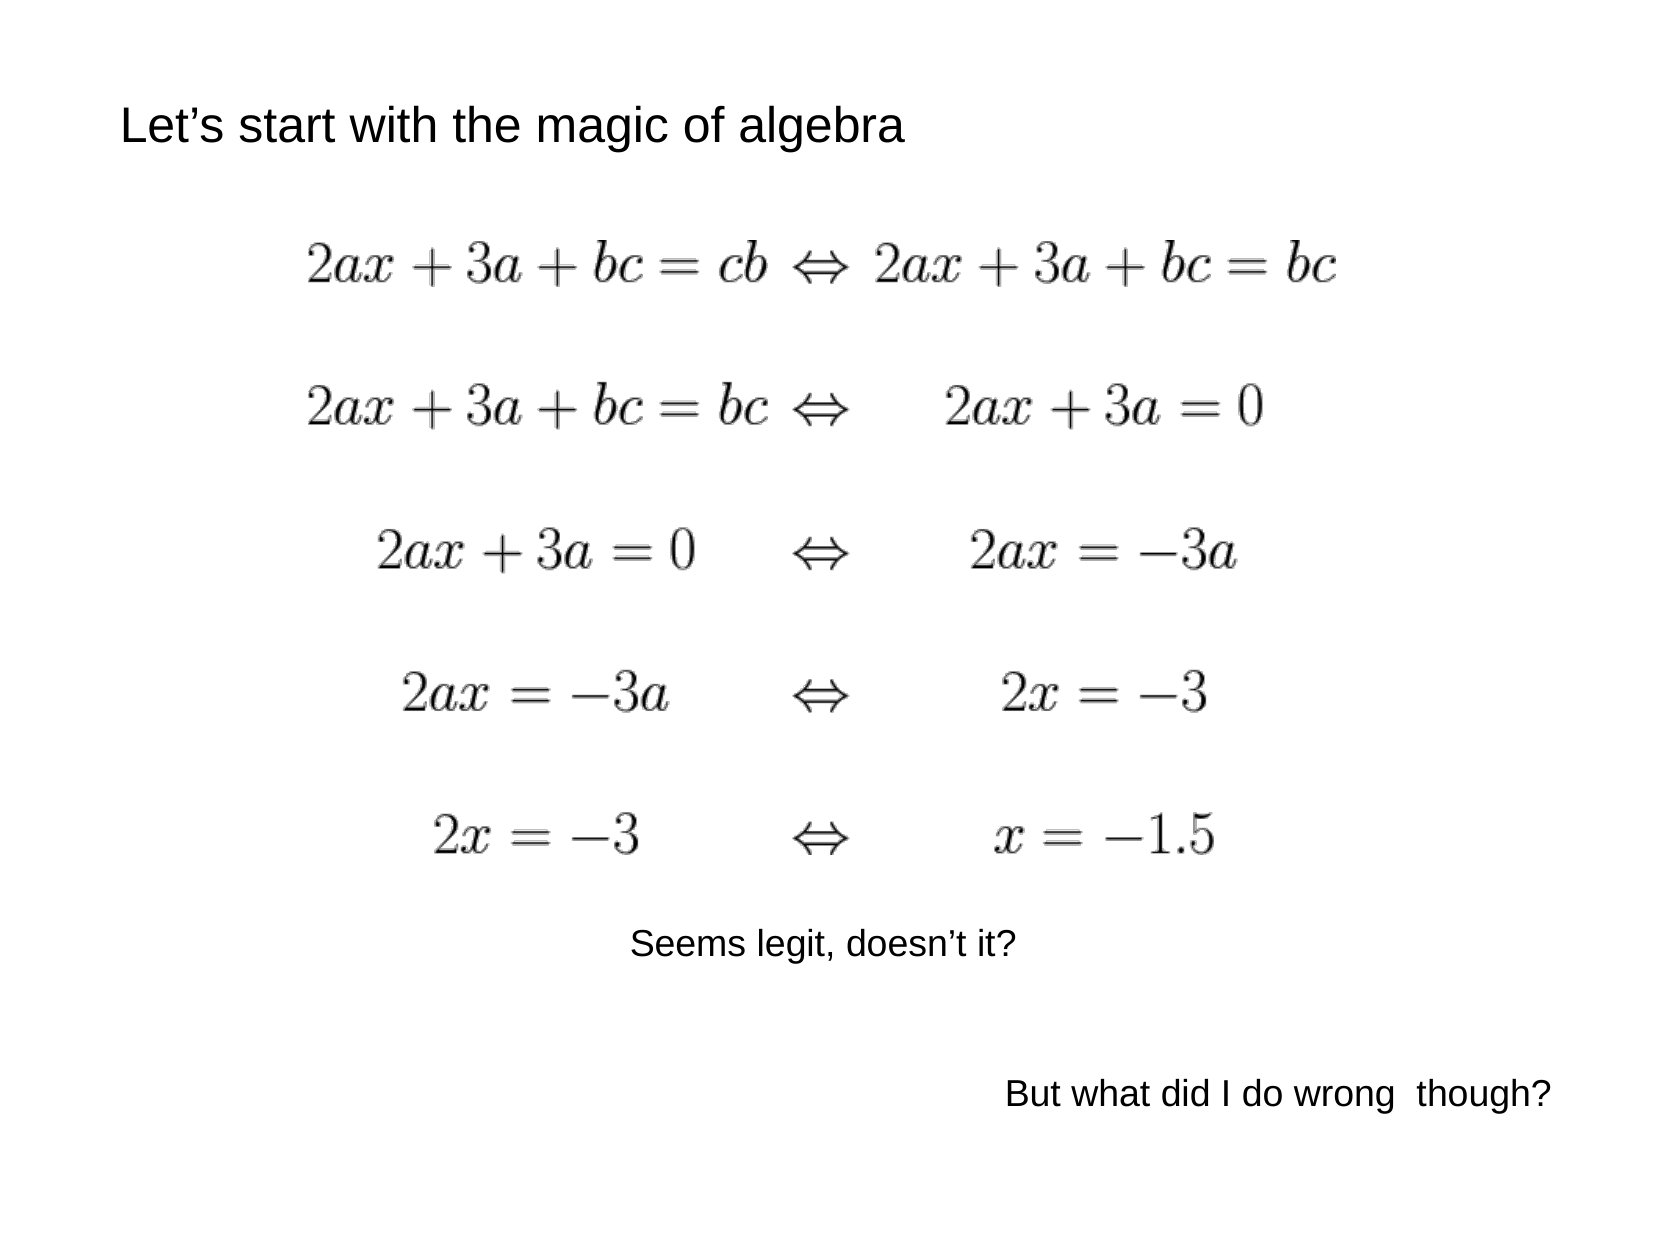

Let’s start with the magic of algebra
Seems legit, doesn’t it?
But what did I do wrong though?